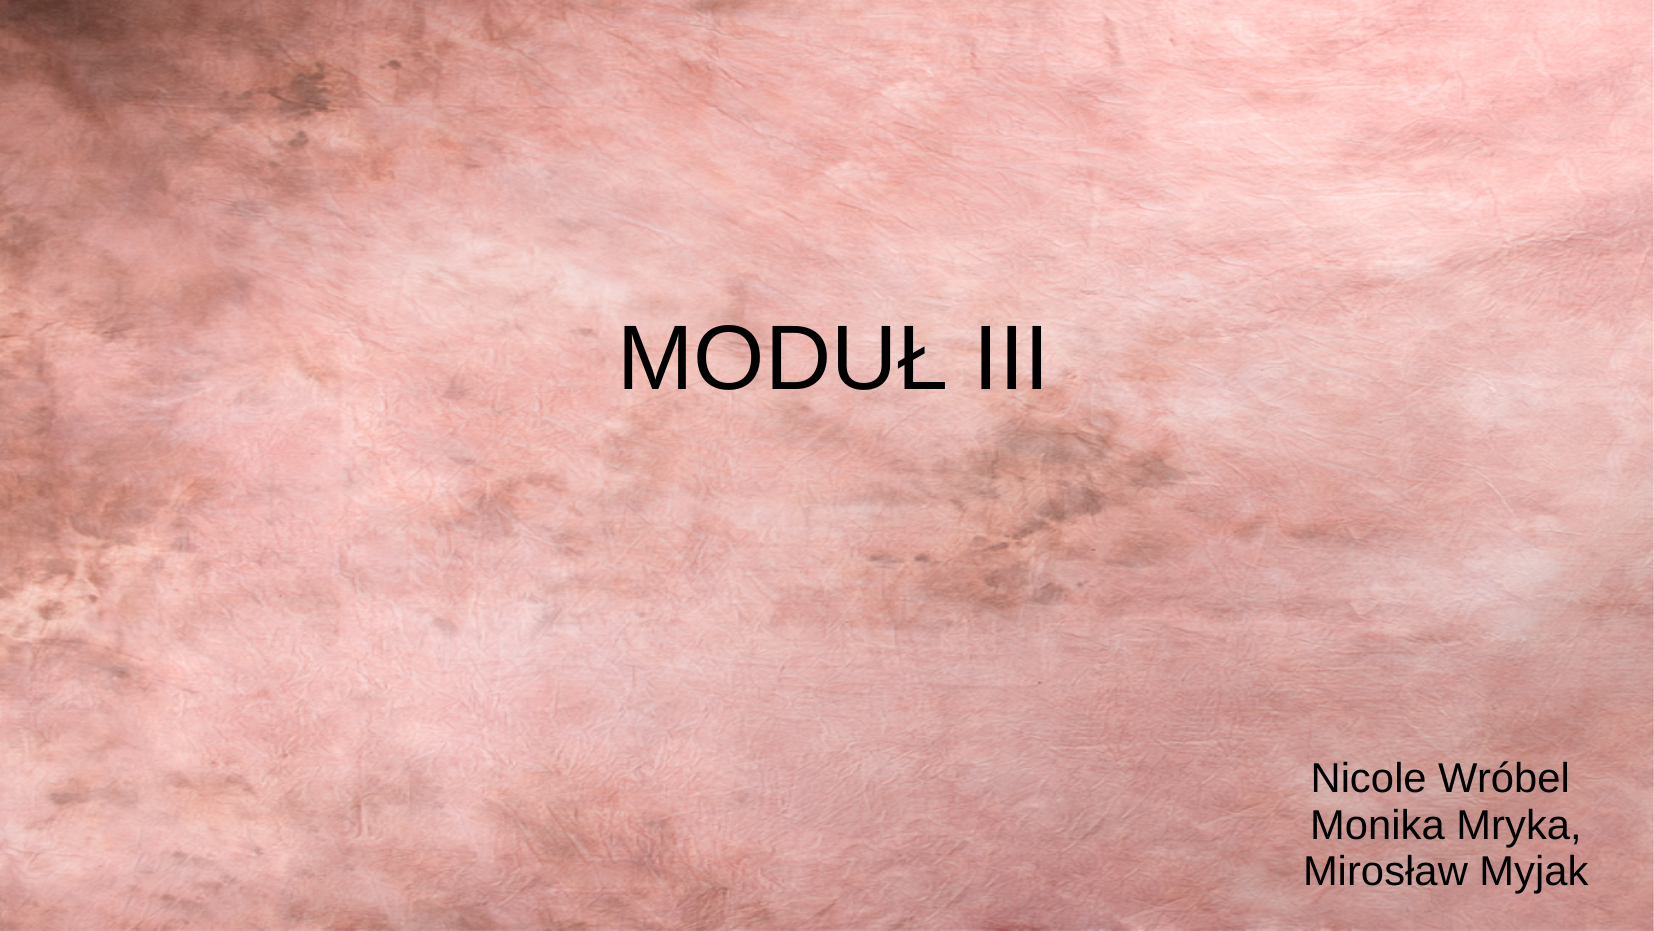

# MODUŁ III
Nicole Wróbel
 Monika Mryka,
 Mirosław Myjak